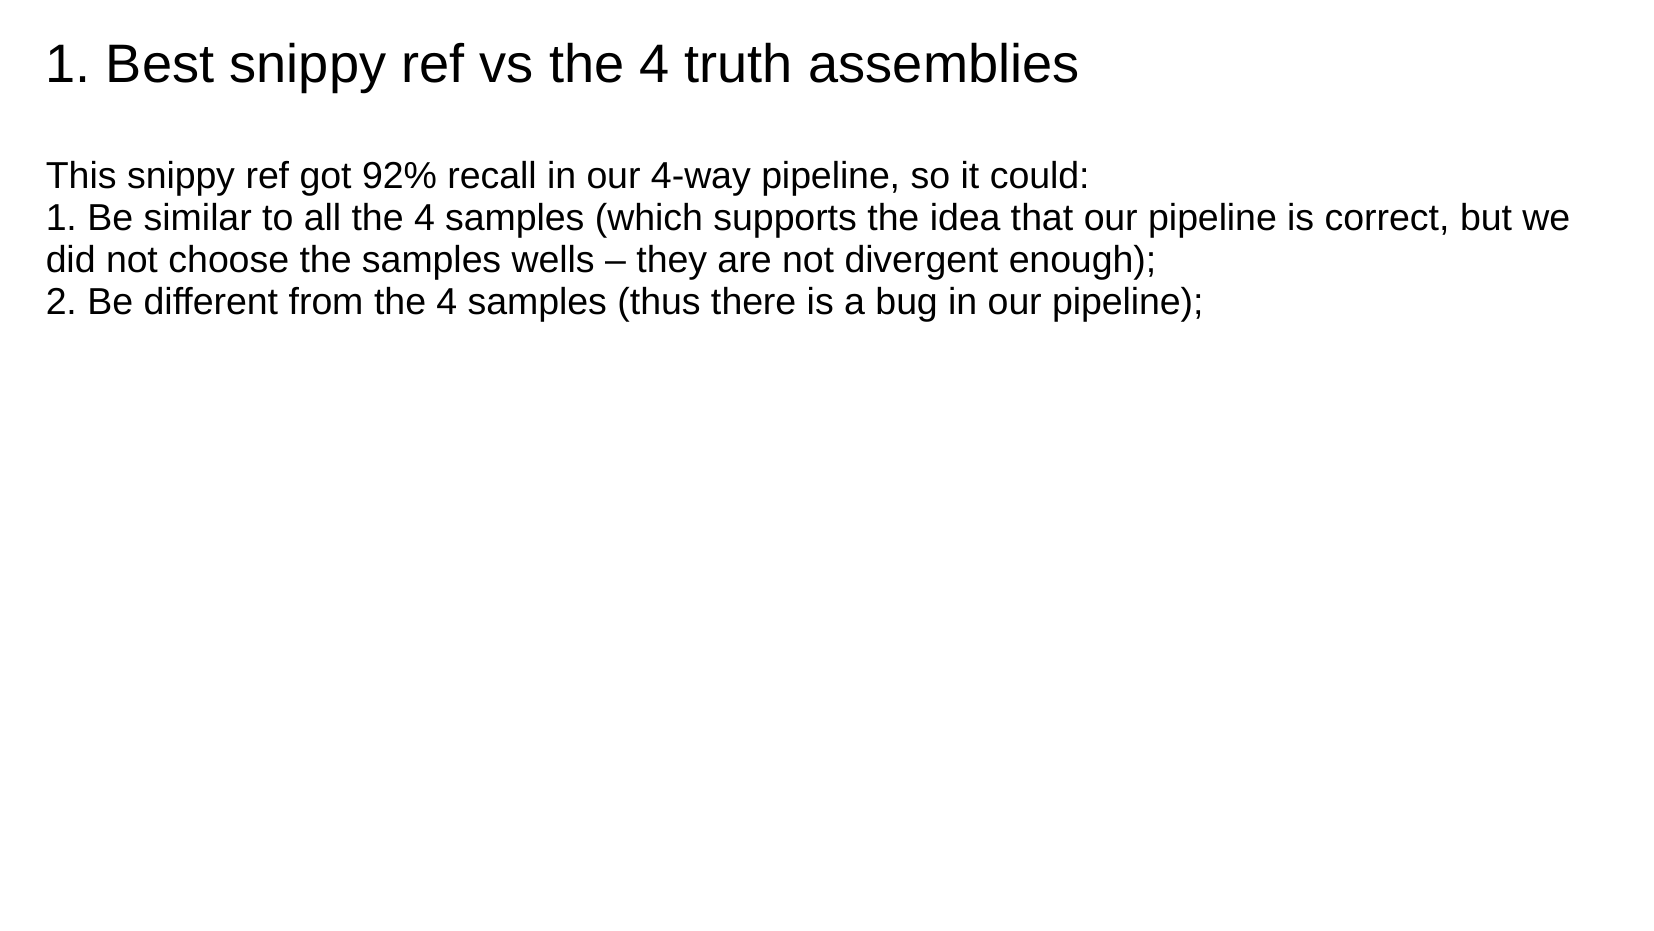

1. Best snippy ref vs the 4 truth assemblies
This snippy ref got 92% recall in our 4-way pipeline, so it could:
1. Be similar to all the 4 samples (which supports the idea that our pipeline is correct, but we did not choose the samples wells – they are not divergent enough);
2. Be different from the 4 samples (thus there is a bug in our pipeline);